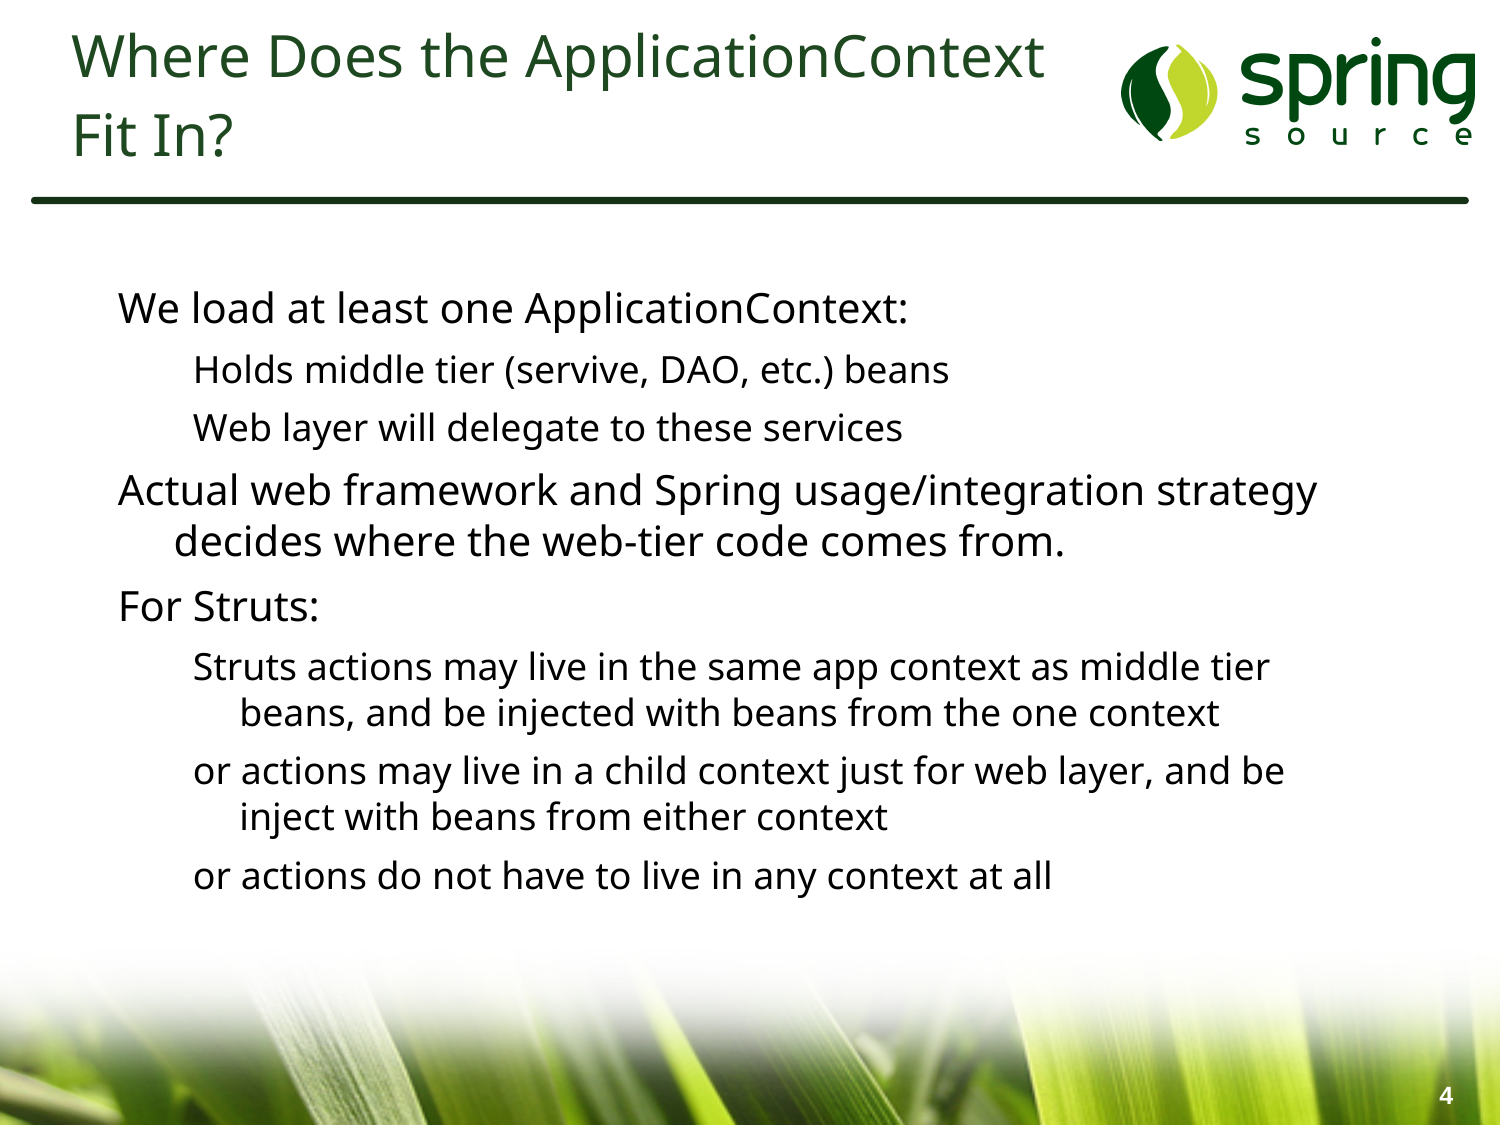

# Where Does the ApplicationContext Fit In?
We load at least one ApplicationContext:
Holds middle tier (servive, DAO, etc.) beans
Web layer will delegate to these services
Actual web framework and Spring usage/integration strategy decides where the web-tier code comes from.
For Struts:
Struts actions may live in the same app context as middle tier beans, and be injected with beans from the one context
or actions may live in a child context just for web layer, and be inject with beans from either context
or actions do not have to live in any context at all